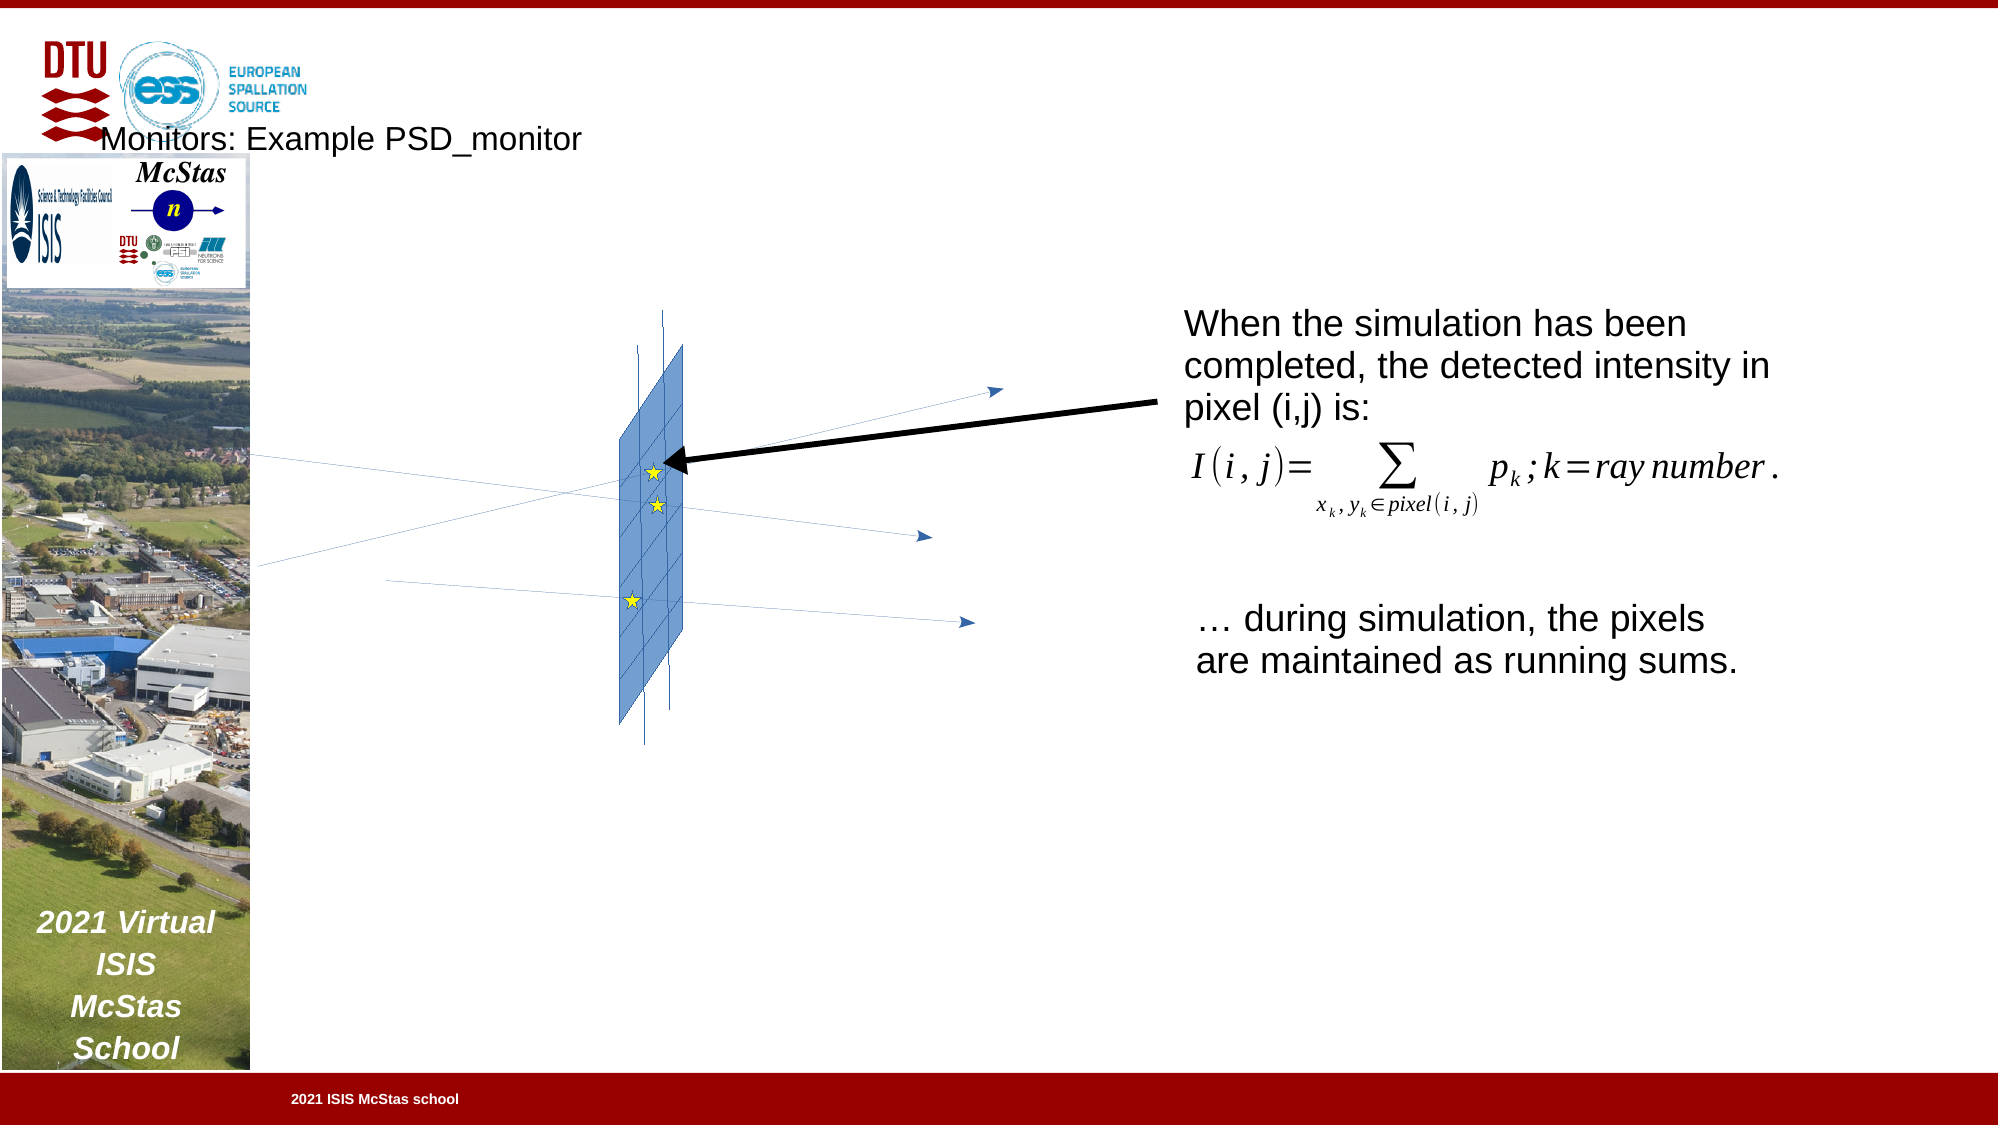

# Monitors: Example PSD_monitor
When the simulation has been completed, the detected intensity in pixel (i,j) is:
… during simulation, the pixels are maintained as running sums.